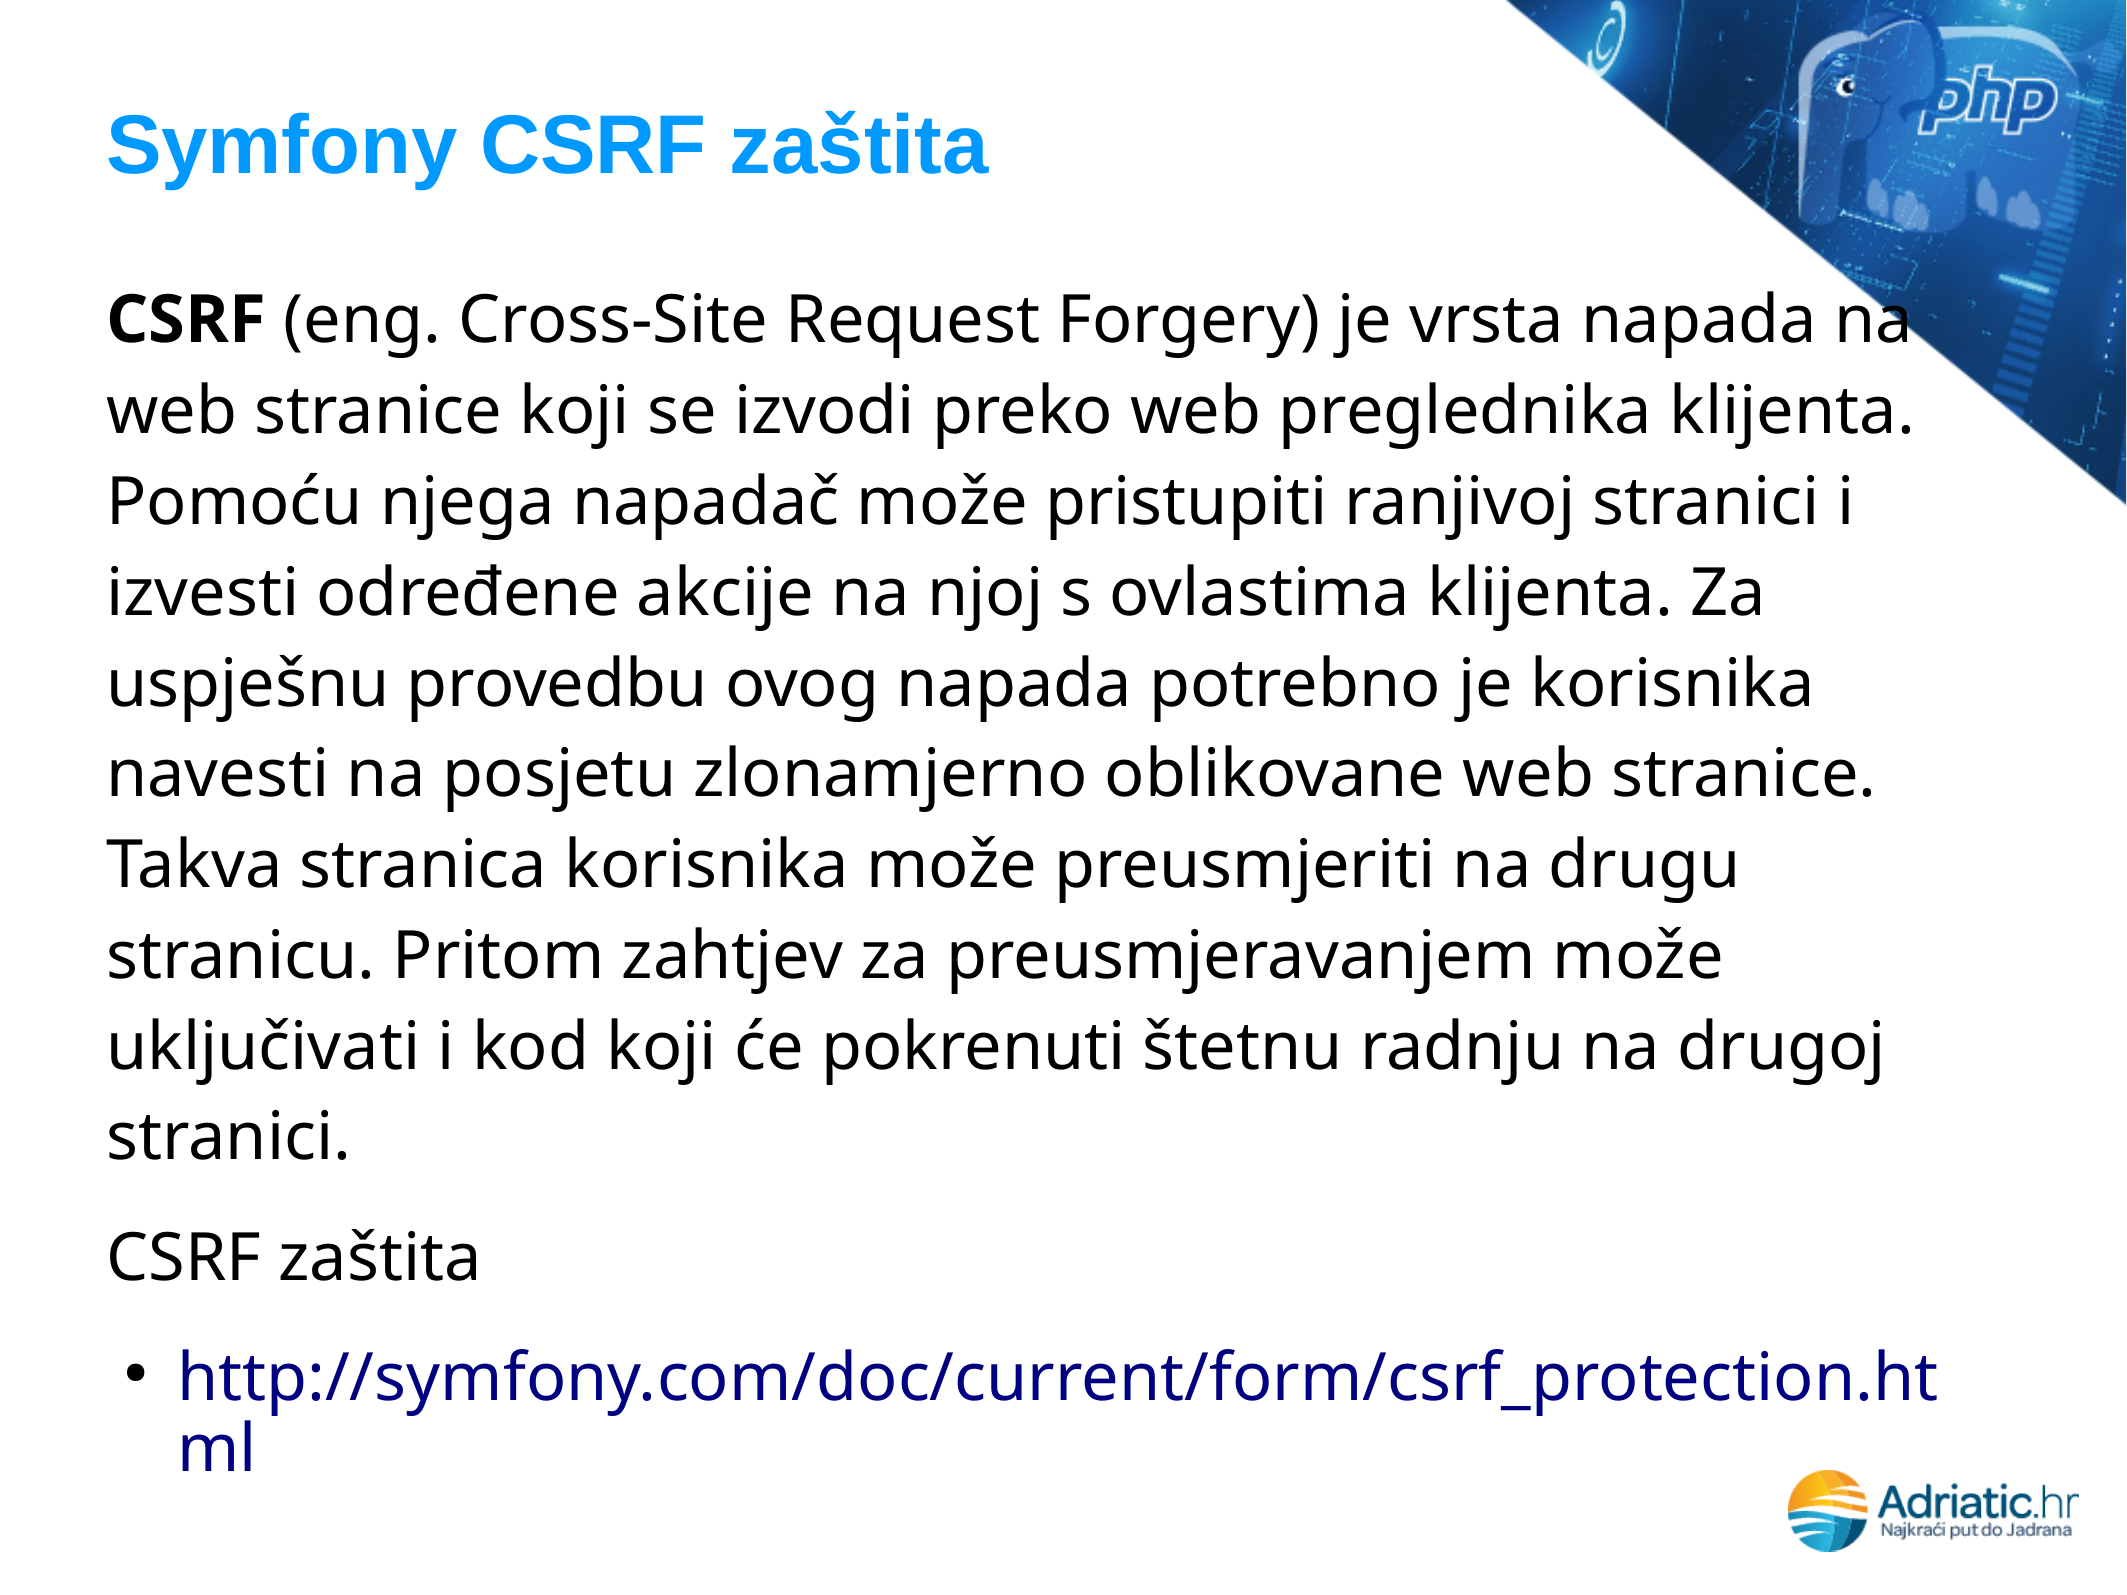

# Symfony CSRF zaštita
CSRF (eng. Cross-Site Request Forgery) je vrsta napada na web stranice koji se izvodi preko web preglednika klijenta. Pomoću njega napadač može pristupiti ranjivoj stranici i izvesti određene akcije na njoj s ovlastima klijenta. Za uspješnu provedbu ovog napada potrebno je korisnika navesti na posjetu zlonamjerno oblikovane web stranice. Takva stranica korisnika može preusmjeriti na drugu stranicu. Pritom zahtjev za preusmjeravanjem može uključivati i kod koji će pokrenuti štetnu radnju na drugoj stranici.
CSRF zaštita
http://symfony.com/doc/current/form/csrf_protection.html